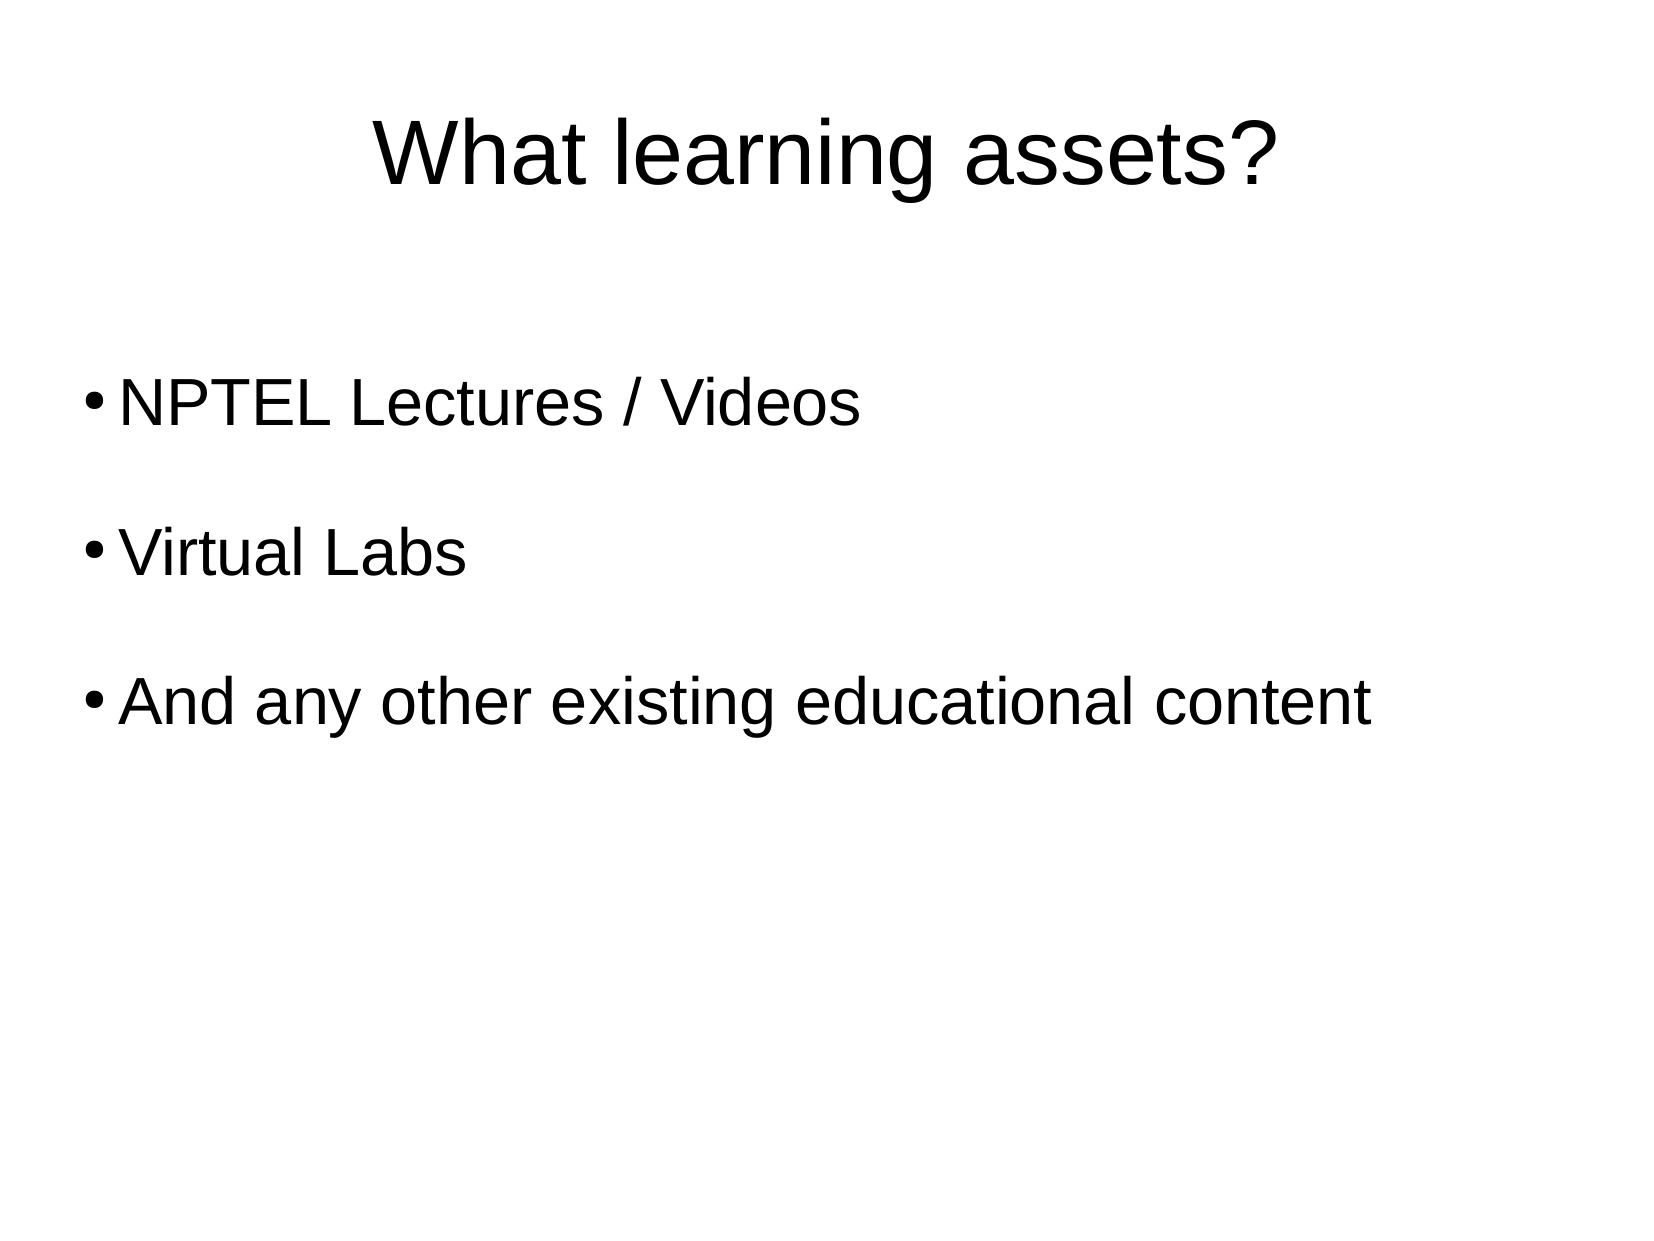

# What learning assets?
NPTEL Lectures / Videos
Virtual Labs
And any other existing educational content